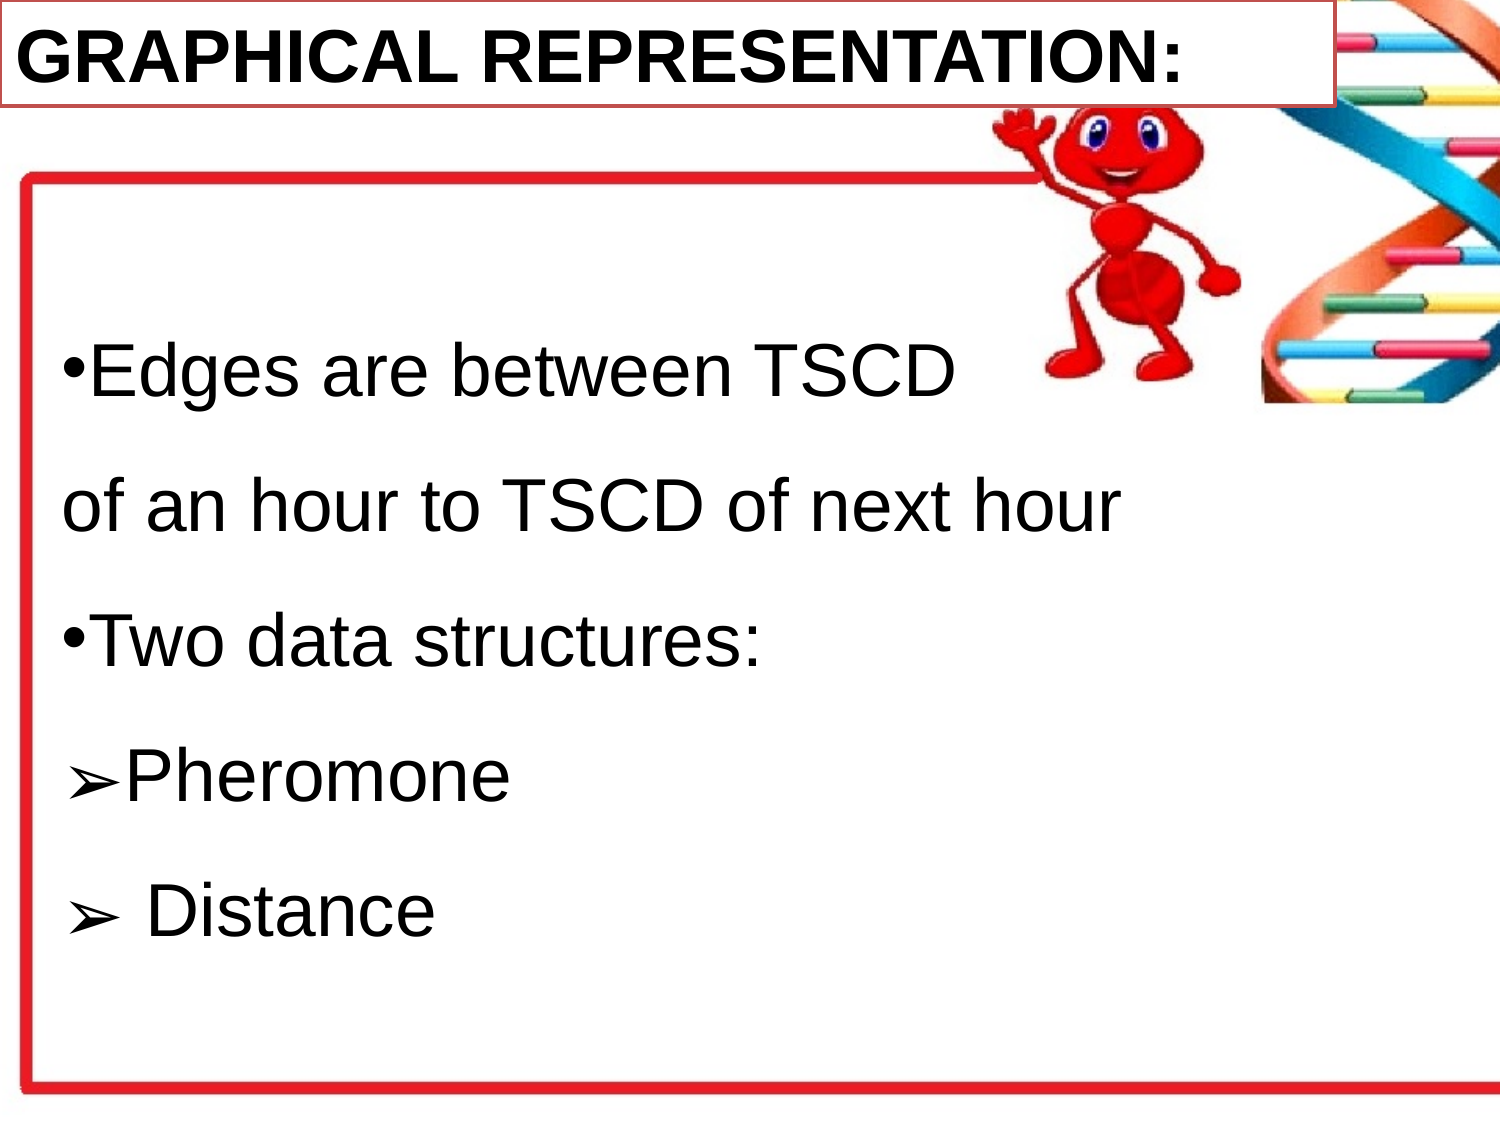

GRAPHICAL REPRESENTATION:
Edges are between TSCD
of an hour to TSCD of next hour
Two data structures:
Pheromone
 Distance
#